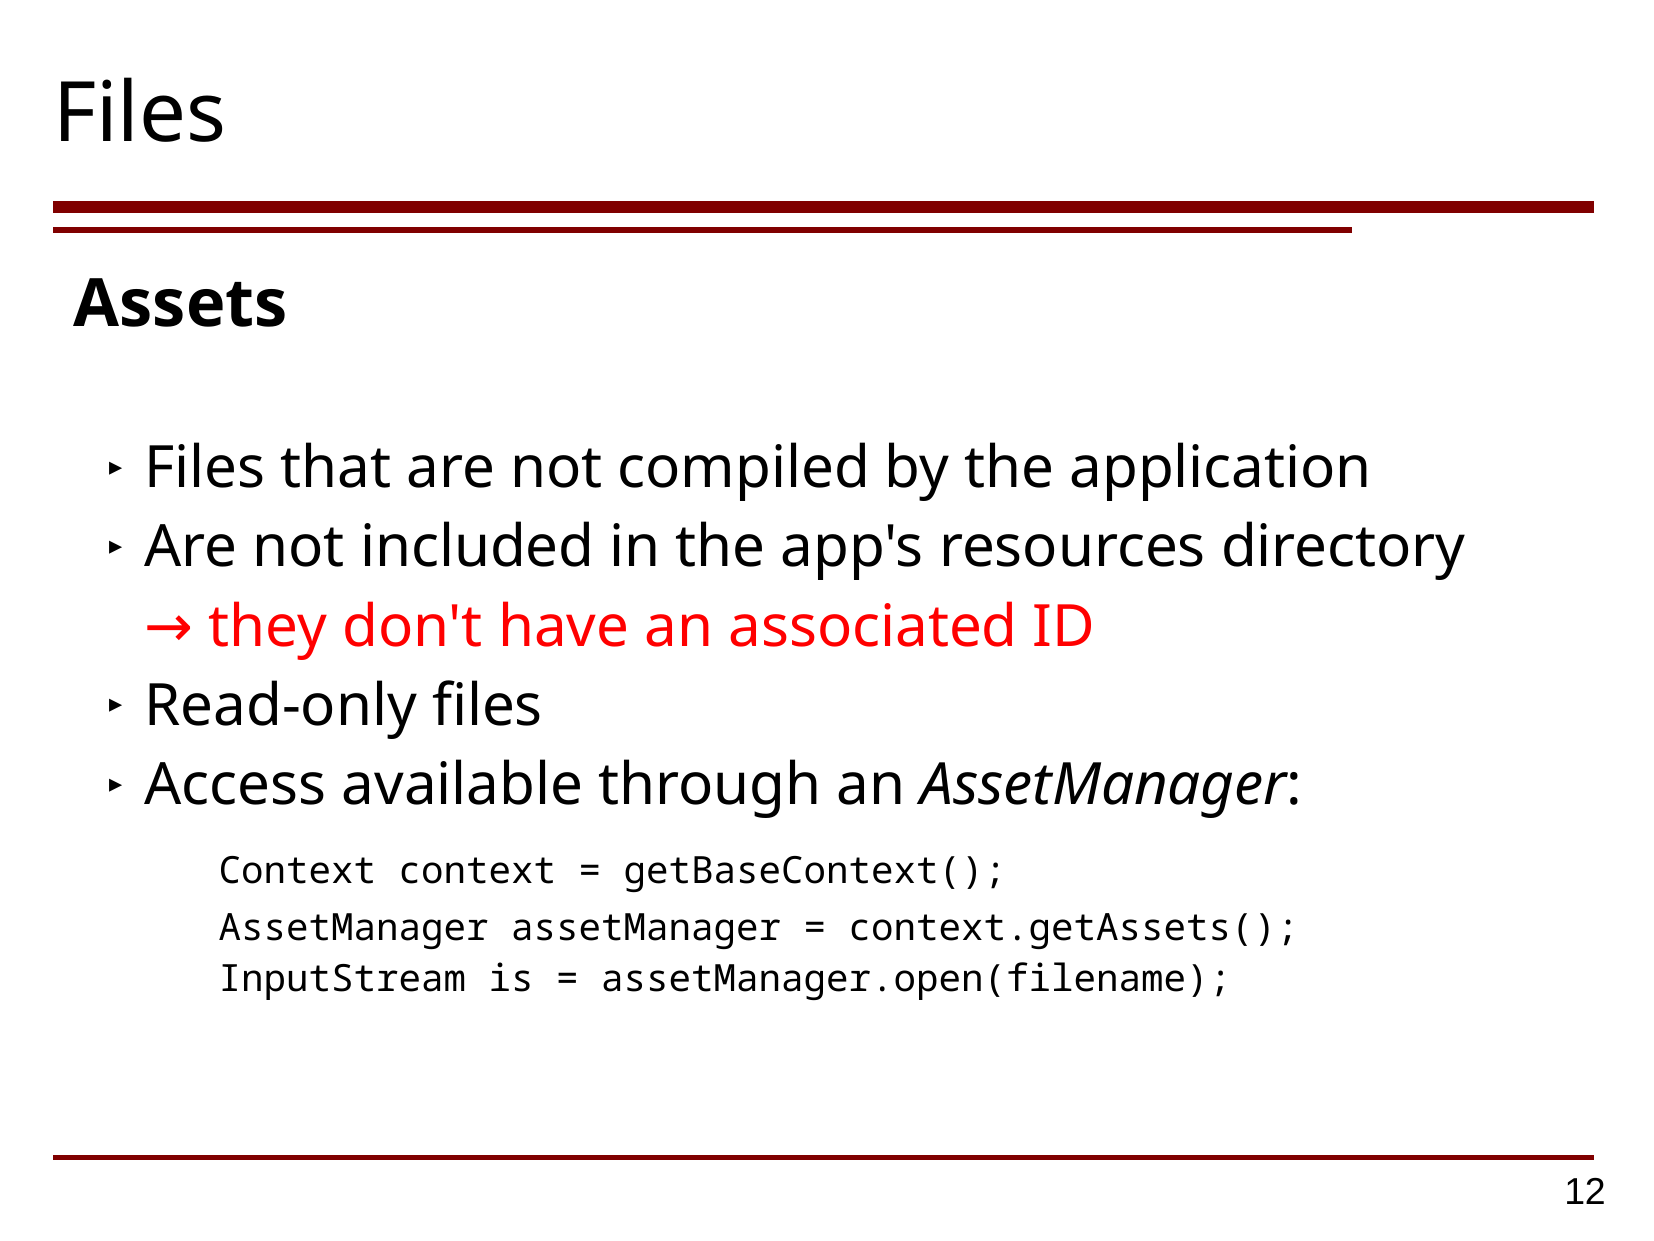

# Files
Assets
Files that are not compiled by the application
Are not included in the app's resources directory
→ they don't have an associated ID
Read-only files
Access available through an AssetManager:
	Context context = getBaseContext();
	AssetManager assetManager = context.getAssets();
	InputStream is = assetManager.open(filename);